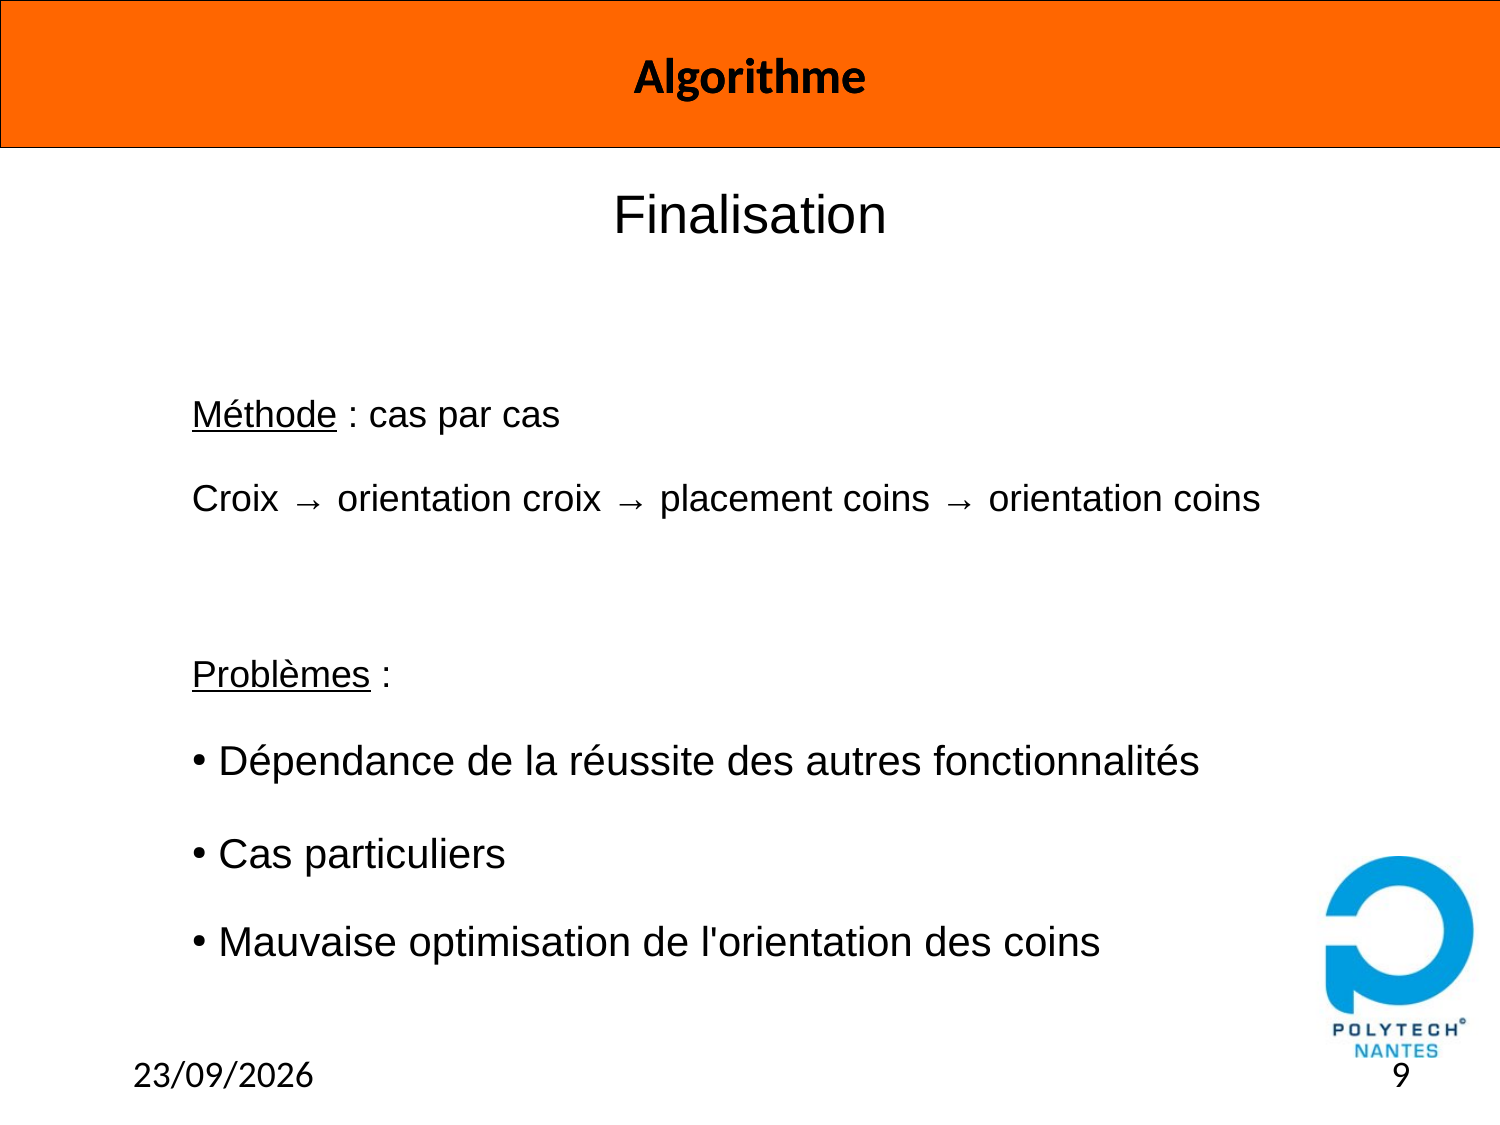

# Algorithme
Algorithme
Finalisation
Méthode : cas par cas
Croix → orientation croix → placement coins → orientation coins
Problèmes :
 Dépendance de la réussite des autres fonctionnalités
 Cas particuliers
 Mauvaise optimisation de l'orientation des coins
15 Janvier 2016
9